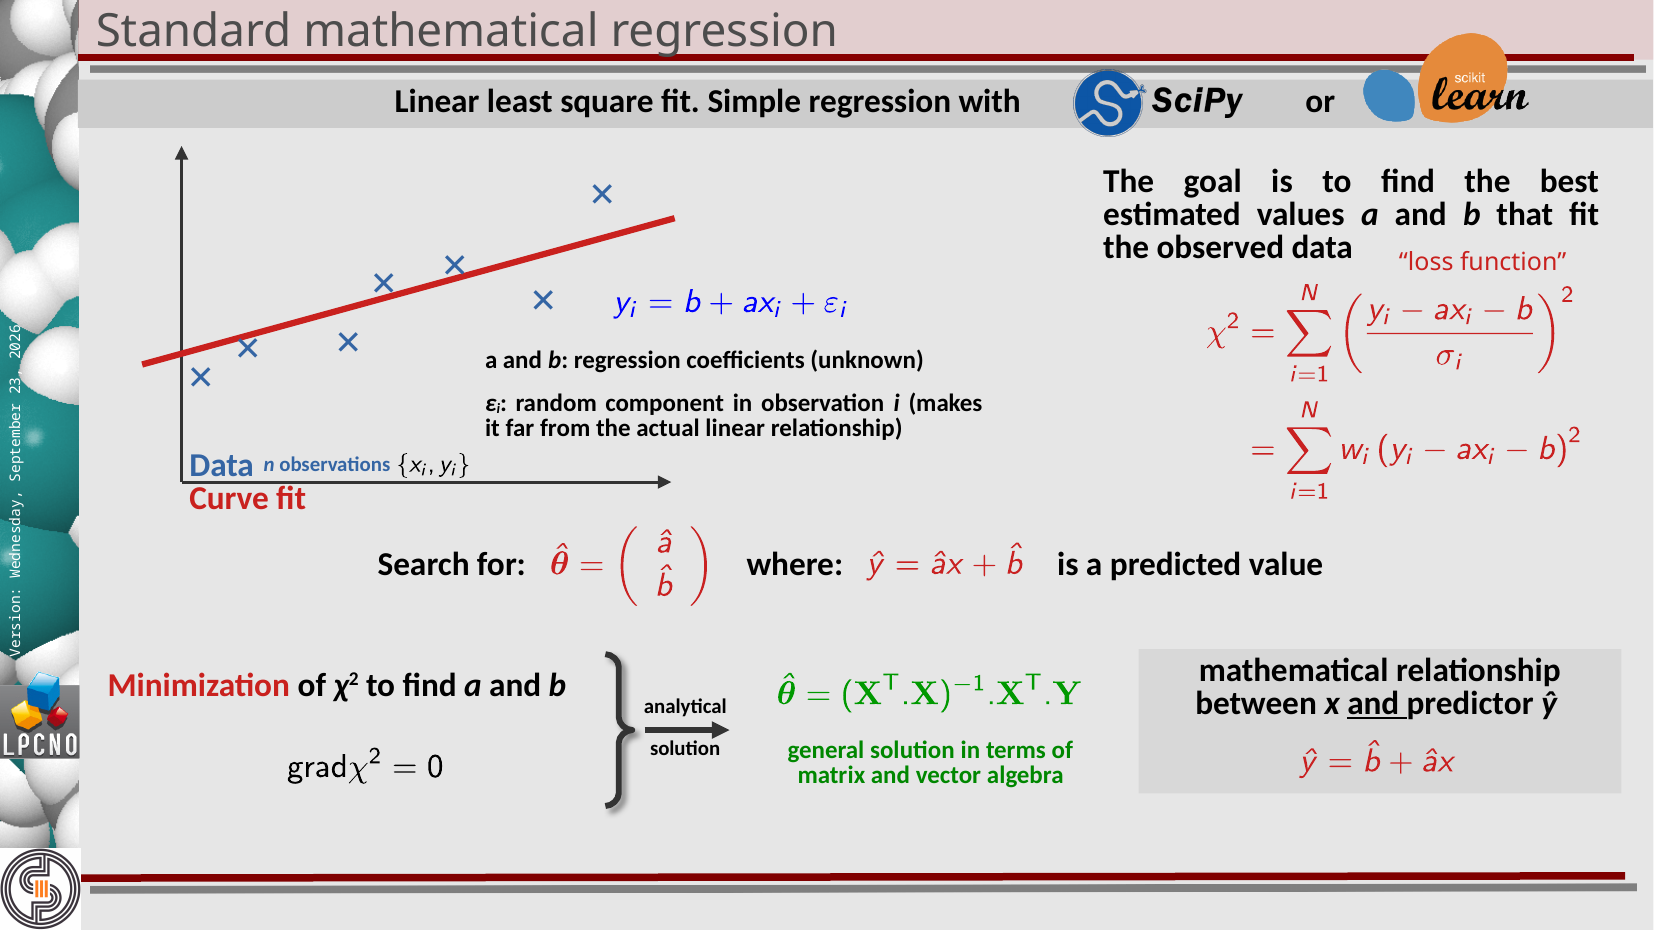

# Standard mathematical regression
Linear least square fit. Simple regression with or
The goal is to find the best estimated values a and b that fit the observed data
✕
“loss function”
✕
✕
✕
✕
✕
a and b: regression coefficients (unknown)
εi: random component in observation i (makes it far from the actual linear relationship)
✕
Data
Curve fit
n observations
Search for: 			where:			 is a predicted value
mathematical relationship between x and predictor ŷ
Minimization of χ2 to find a and b
analytical
solution
general solution in terms of matrix and vector algebra